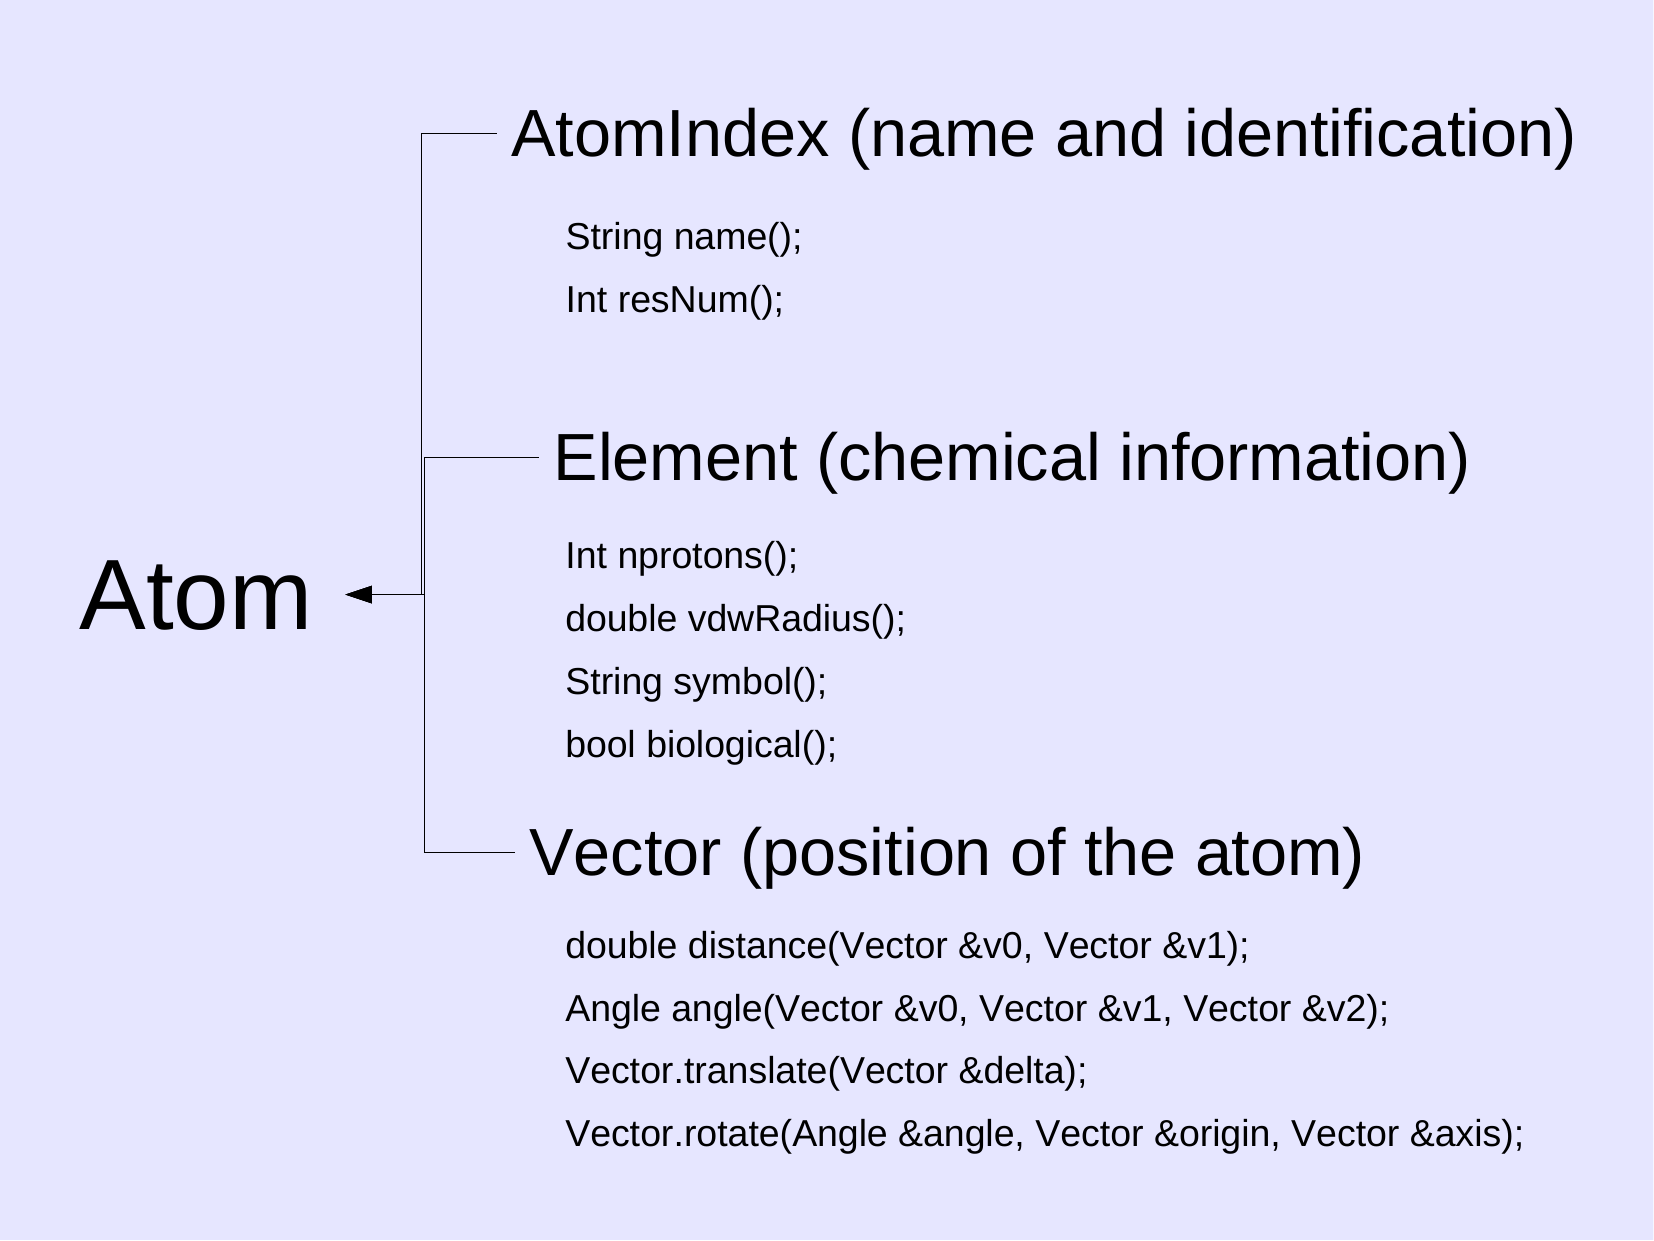

AtomIndex (name and identification)
String name();
Int resNum();
Element (chemical information)
Int nprotons();
double vdwRadius();
String symbol();
bool biological();
Atom
Vector (position of the atom)
double distance(Vector &v0, Vector &v1);
Angle angle(Vector &v0, Vector &v1, Vector &v2);
Vector.translate(Vector &delta);
Vector.rotate(Angle &angle, Vector &origin, Vector &axis);